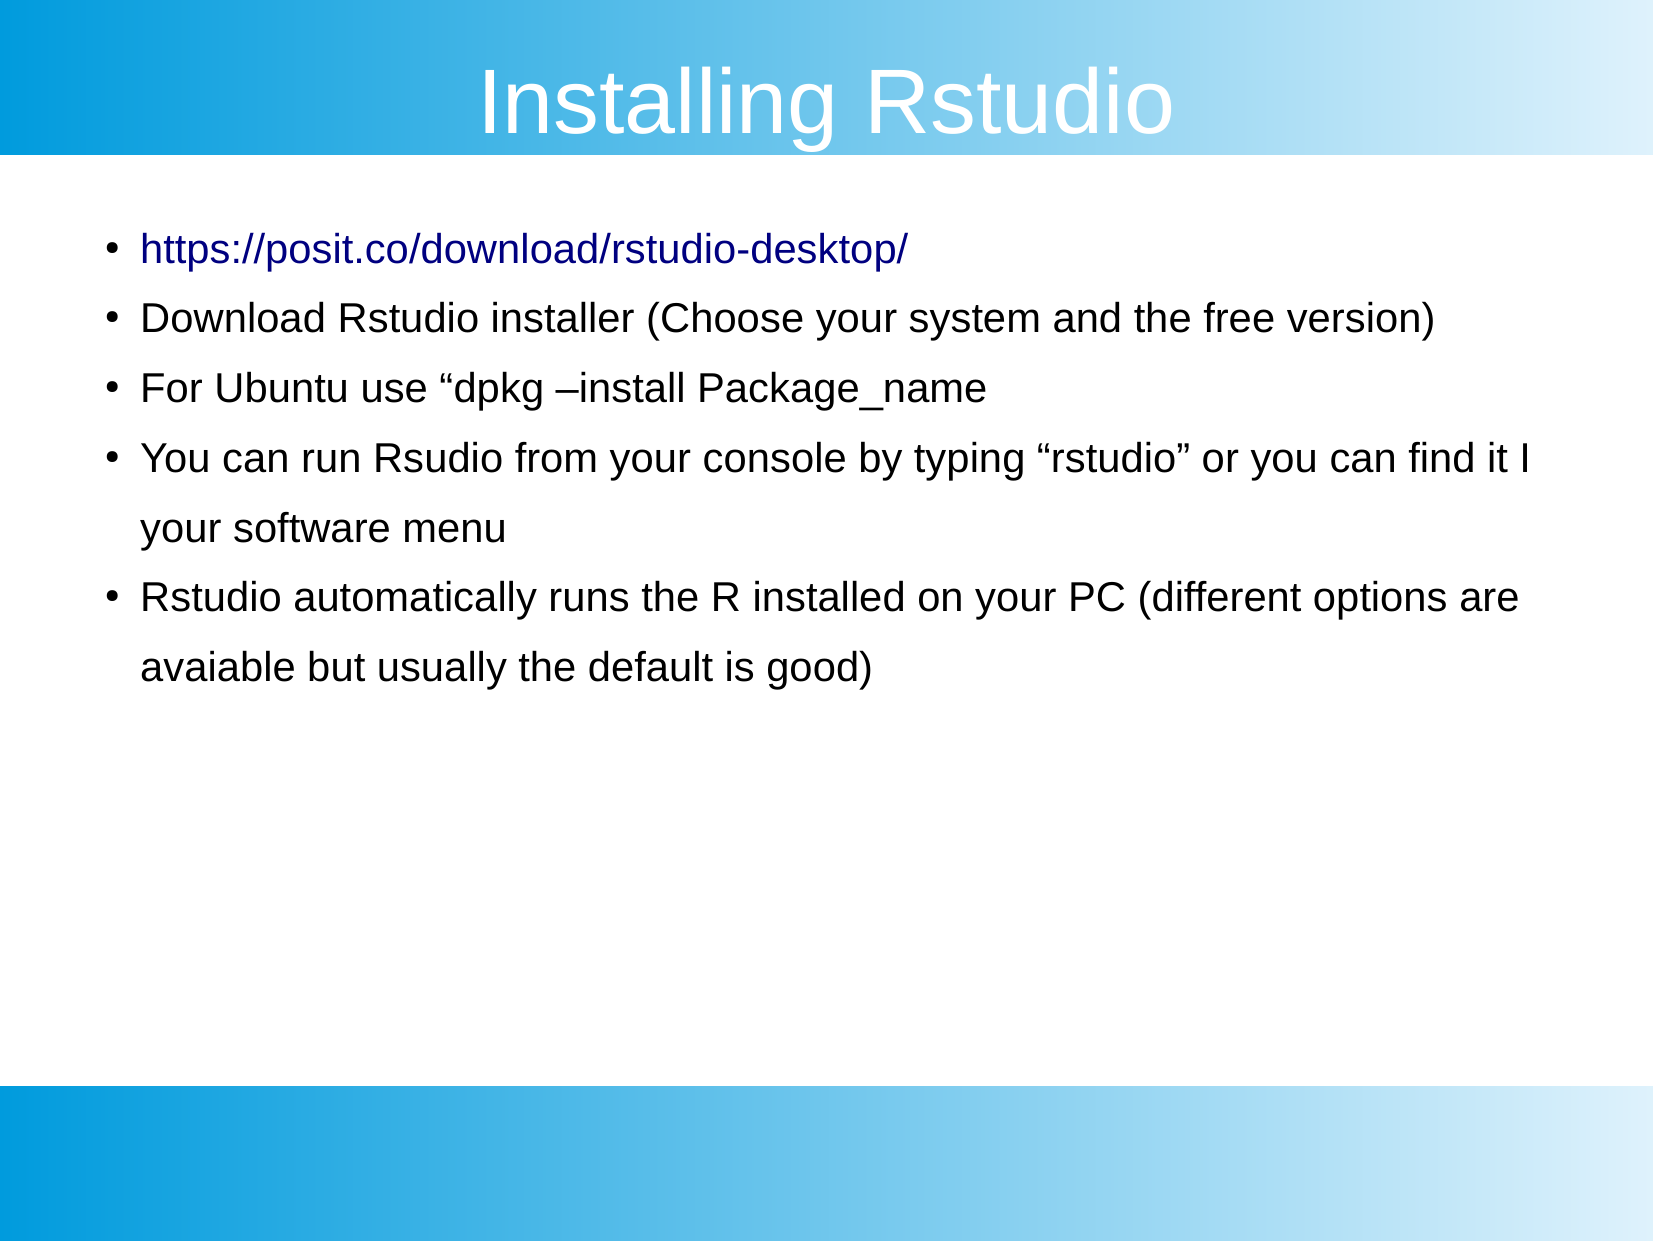

# Installing Rstudio
https://posit.co/download/rstudio-desktop/
Download Rstudio installer (Choose your system and the free version)
For Ubuntu use “dpkg –install Package_name
You can run Rsudio from your console by typing “rstudio” or you can find it I your software menu
Rstudio automatically runs the R installed on your PC (different options are avaiable but usually the default is good)